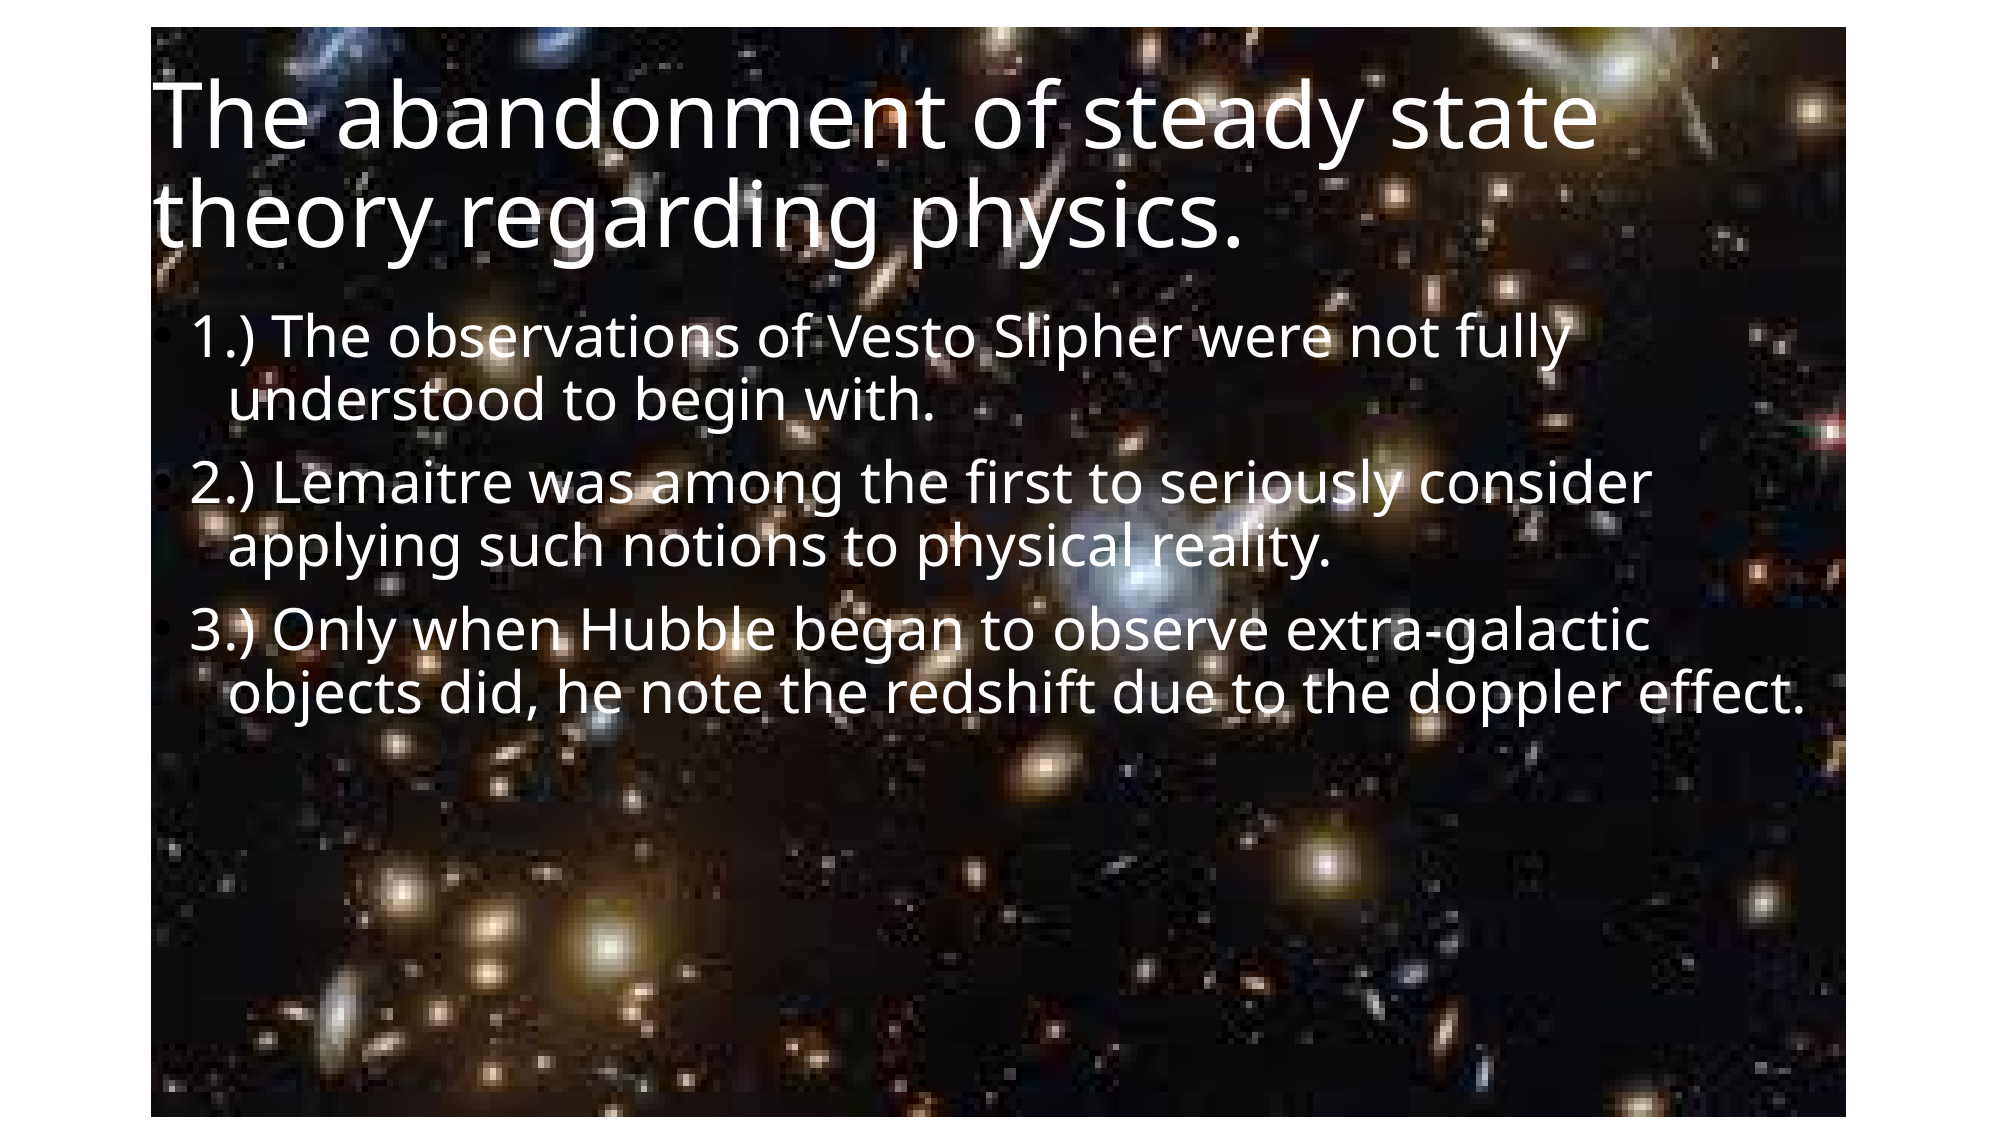

# The abandonment of steady state theory regarding physics.
1.) The observations of Vesto Slipher were not fully understood to begin with.
2.) Lemaitre was among the first to seriously consider applying such notions to physical reality.
3.) Only when Hubble began to observe extra-galactic objects did, he note the redshift due to the doppler effect.